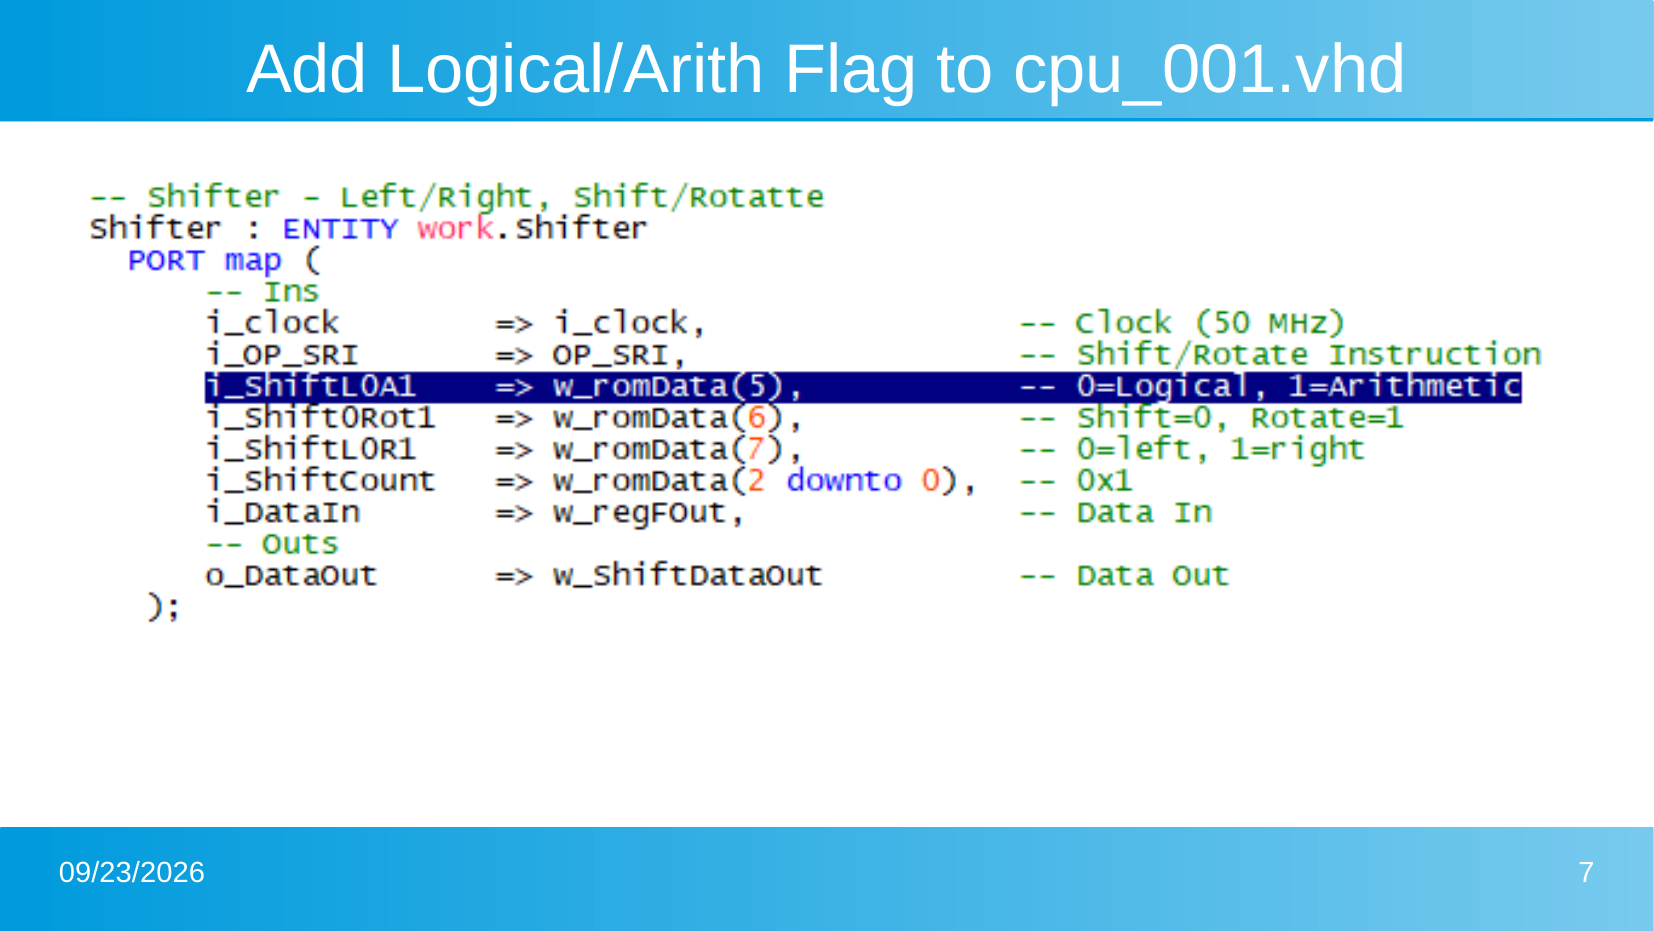

# Add Logical/Arith Flag to cpu_001.vhd
7